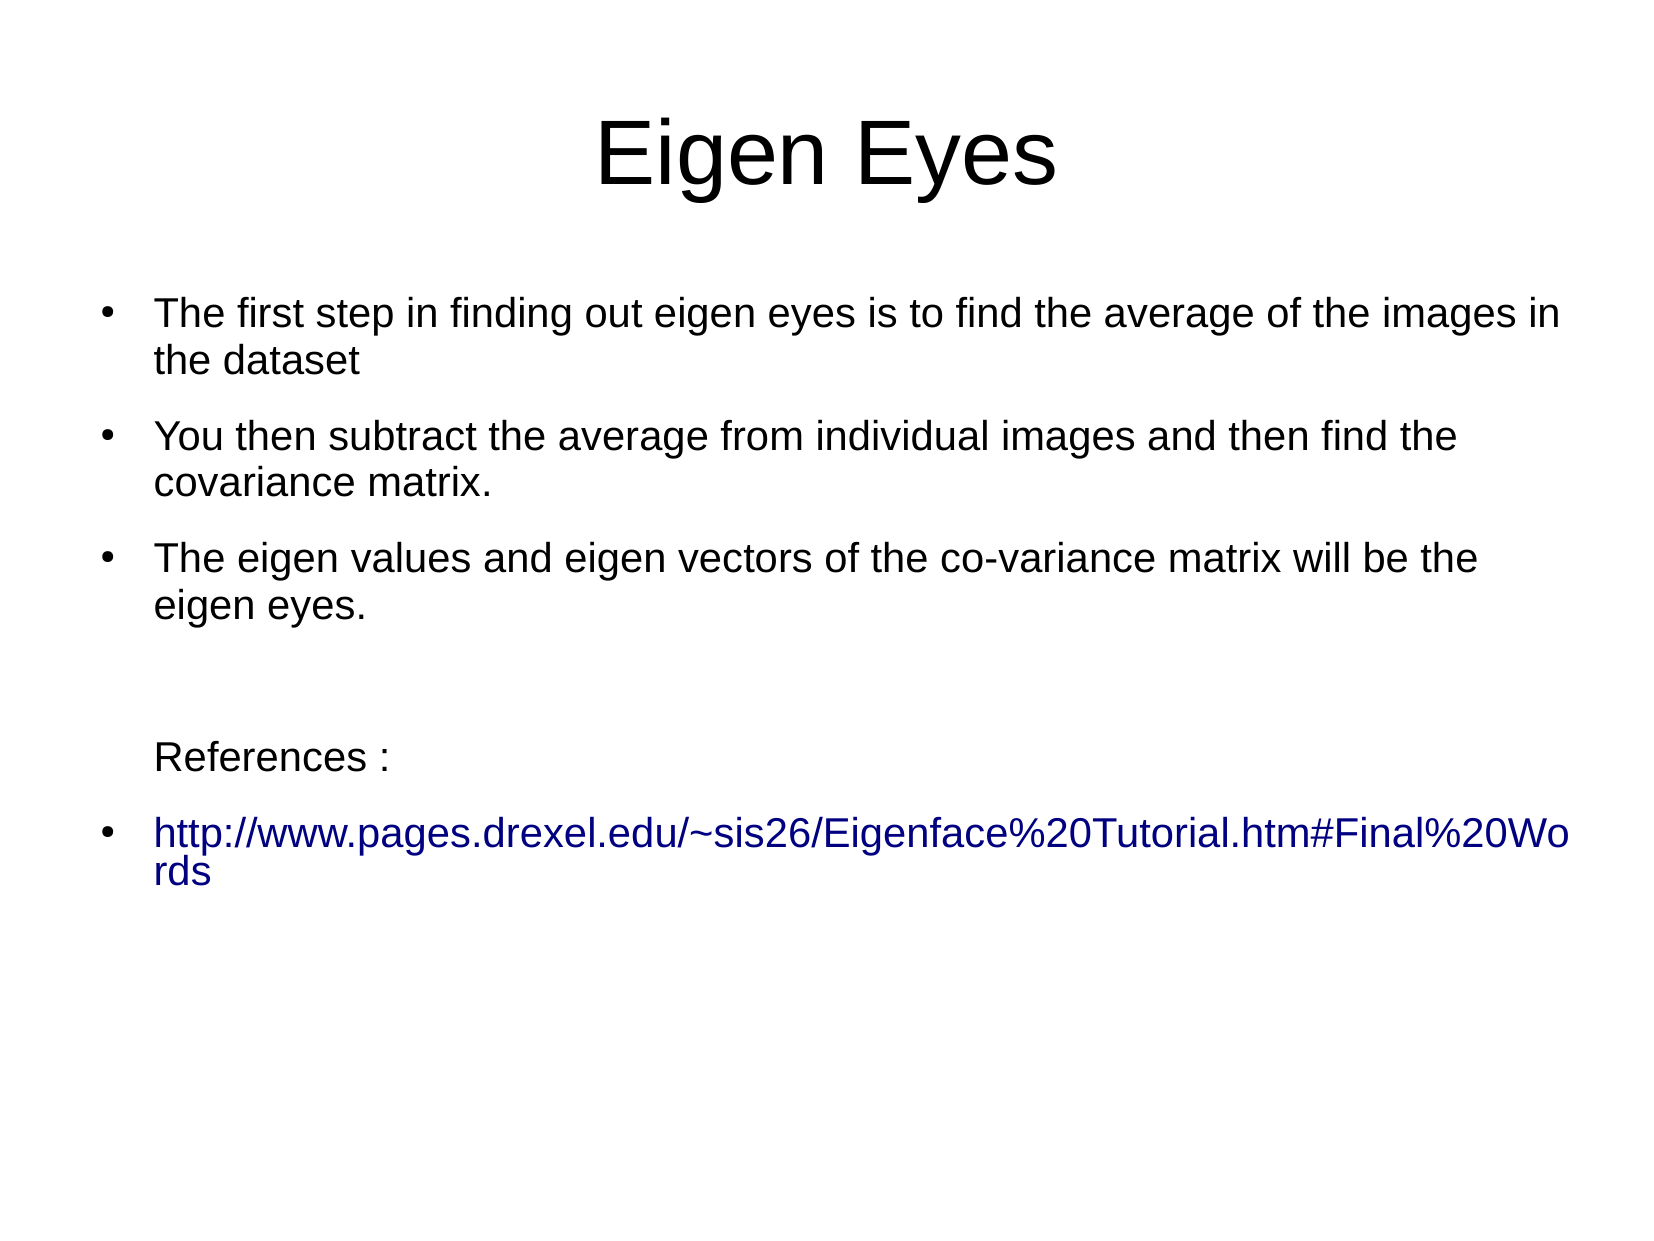

# Eigen Eyes
The first step in finding out eigen eyes is to find the average of the images in the dataset
You then subtract the average from individual images and then find the covariance matrix.
The eigen values and eigen vectors of the co-variance matrix will be the eigen eyes.
References :
http://www.pages.drexel.edu/~sis26/Eigenface%20Tutorial.htm#Final%20Words